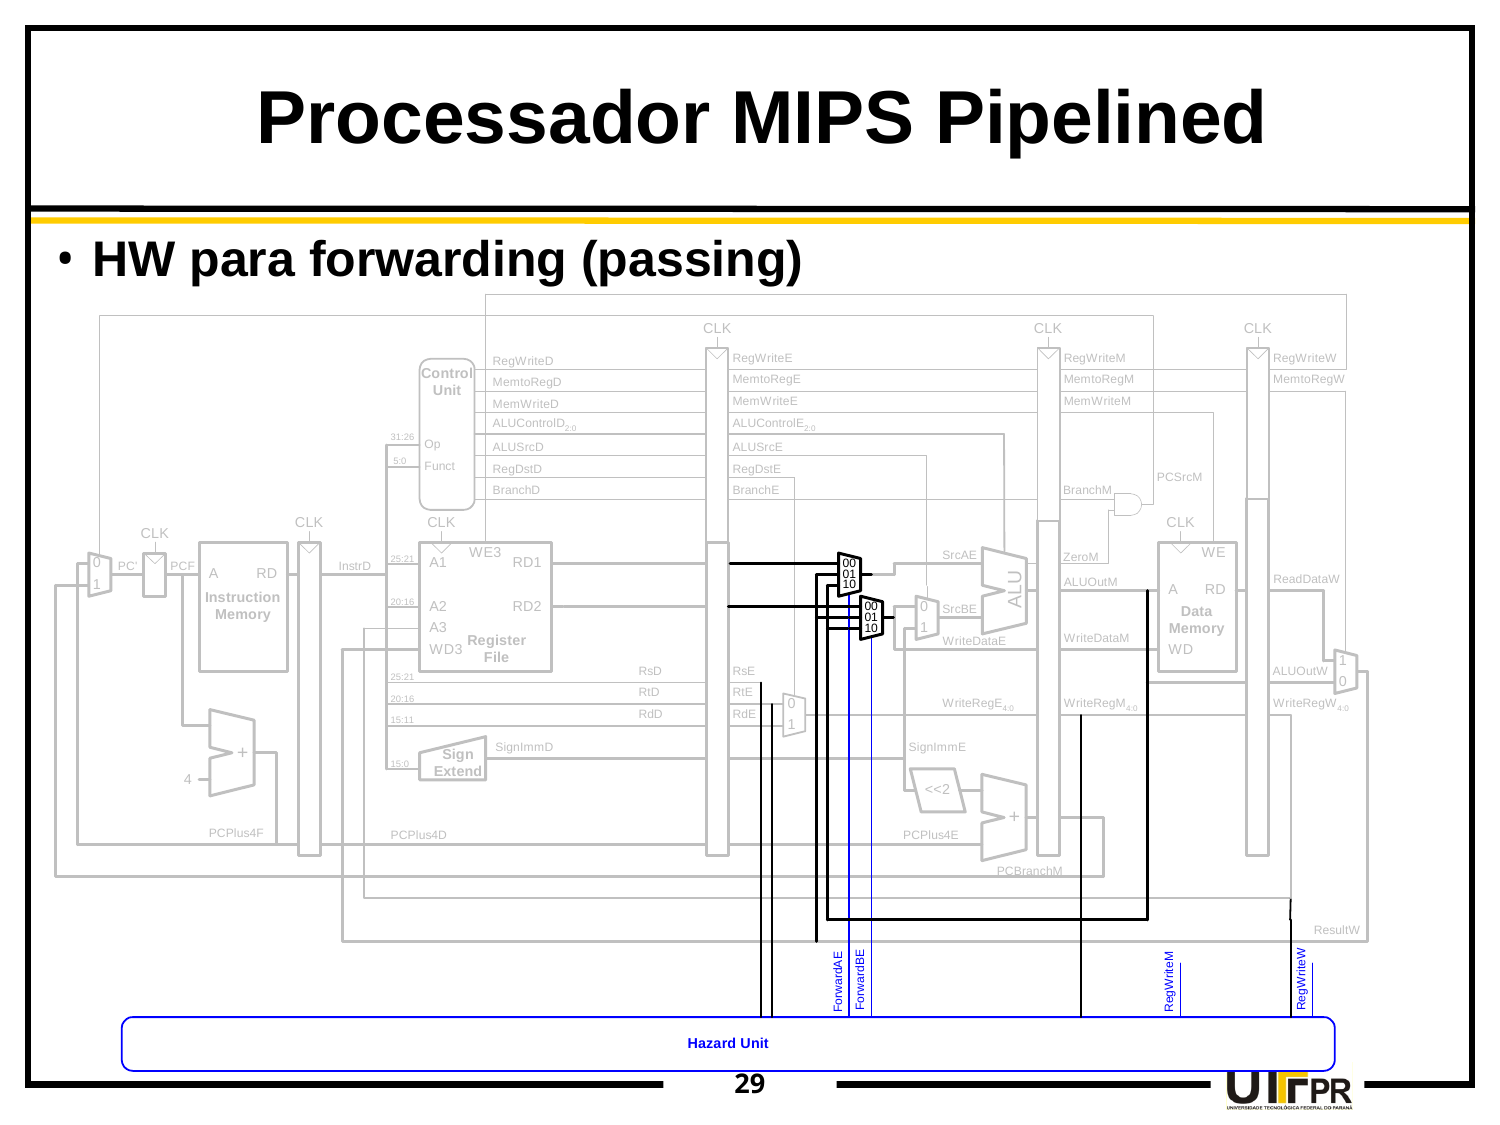

Processador MIPS Pipelined
# HW para forwarding (passing)